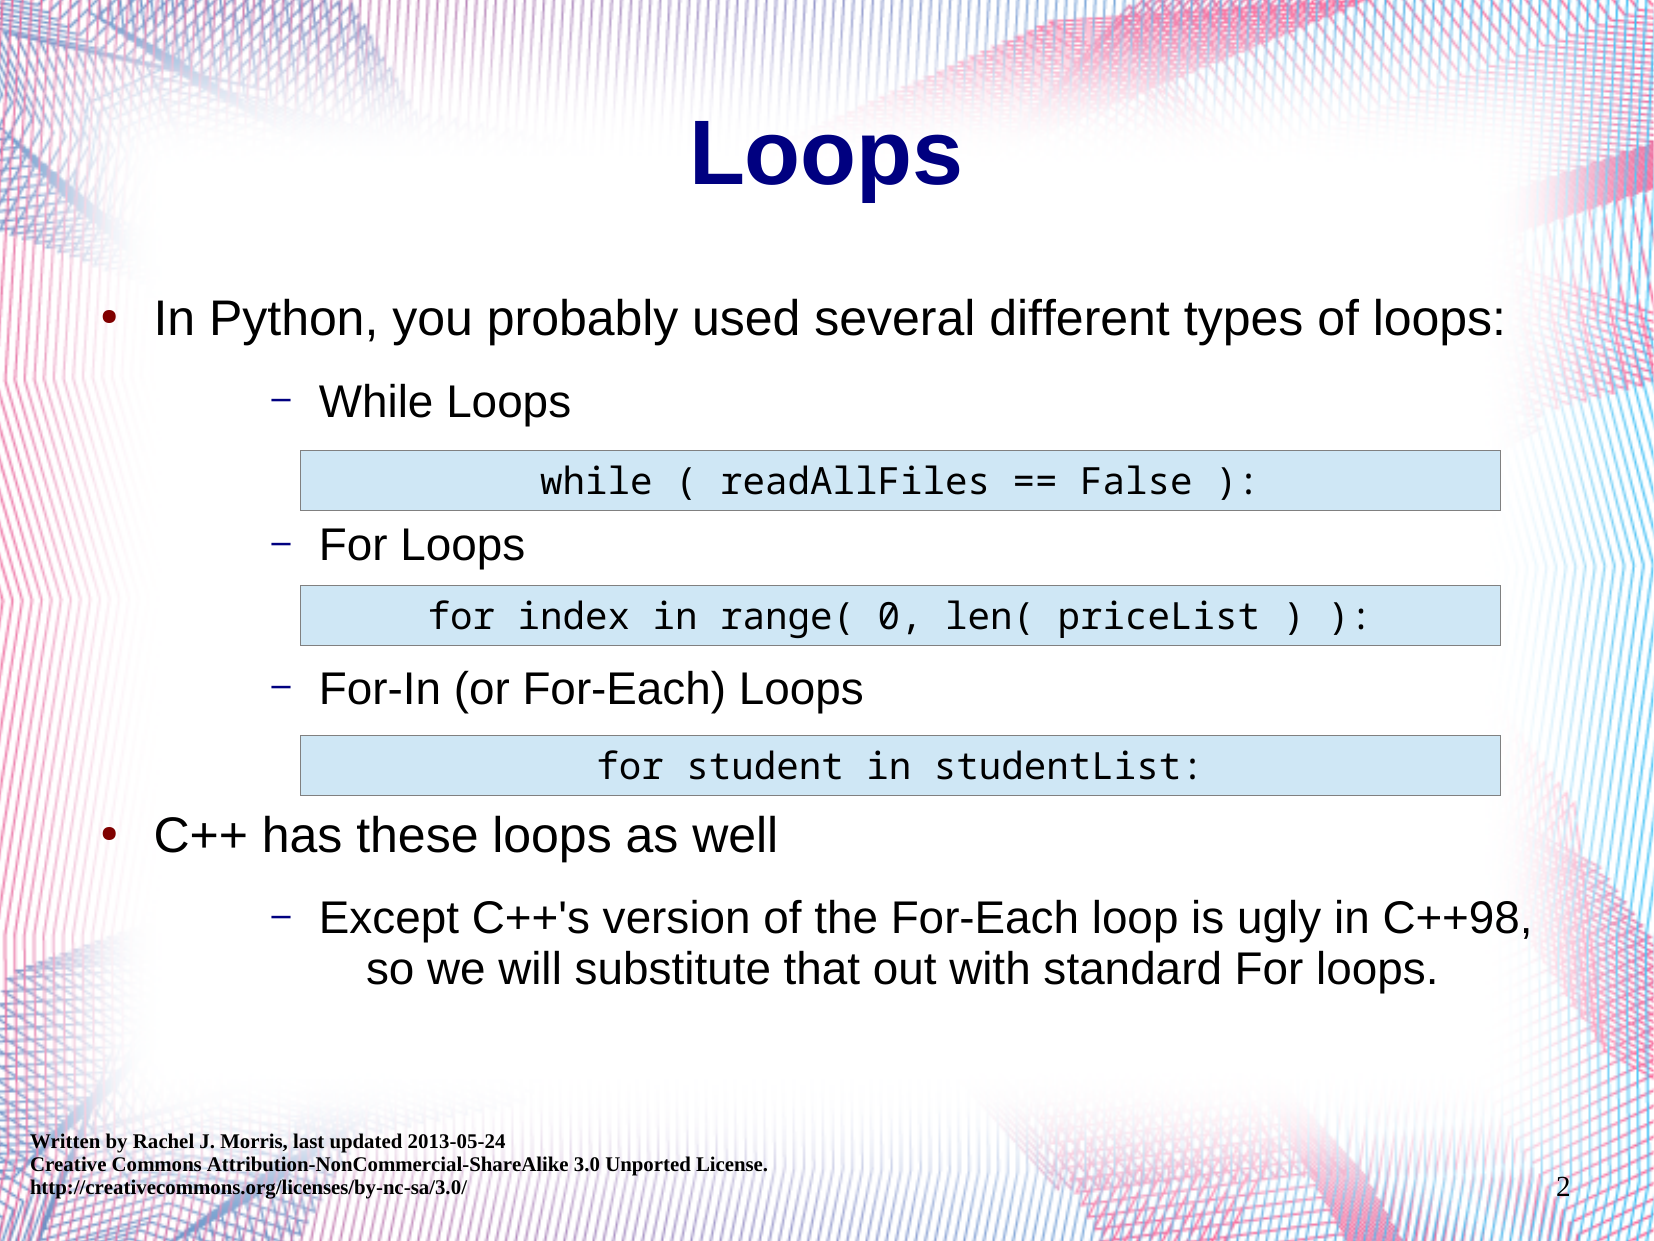

# Loops
In Python, you probably used several different types of loops:
While Loops
For Loops
For-In (or For-Each) Loops
C++ has these loops as well
Except C++'s version of the For-Each loop is ugly in C++98, so we will substitute that out with standard For loops.
while ( readAllFiles == False ):
for index in range( 0, len( priceList ) ):
for student in studentList:
2